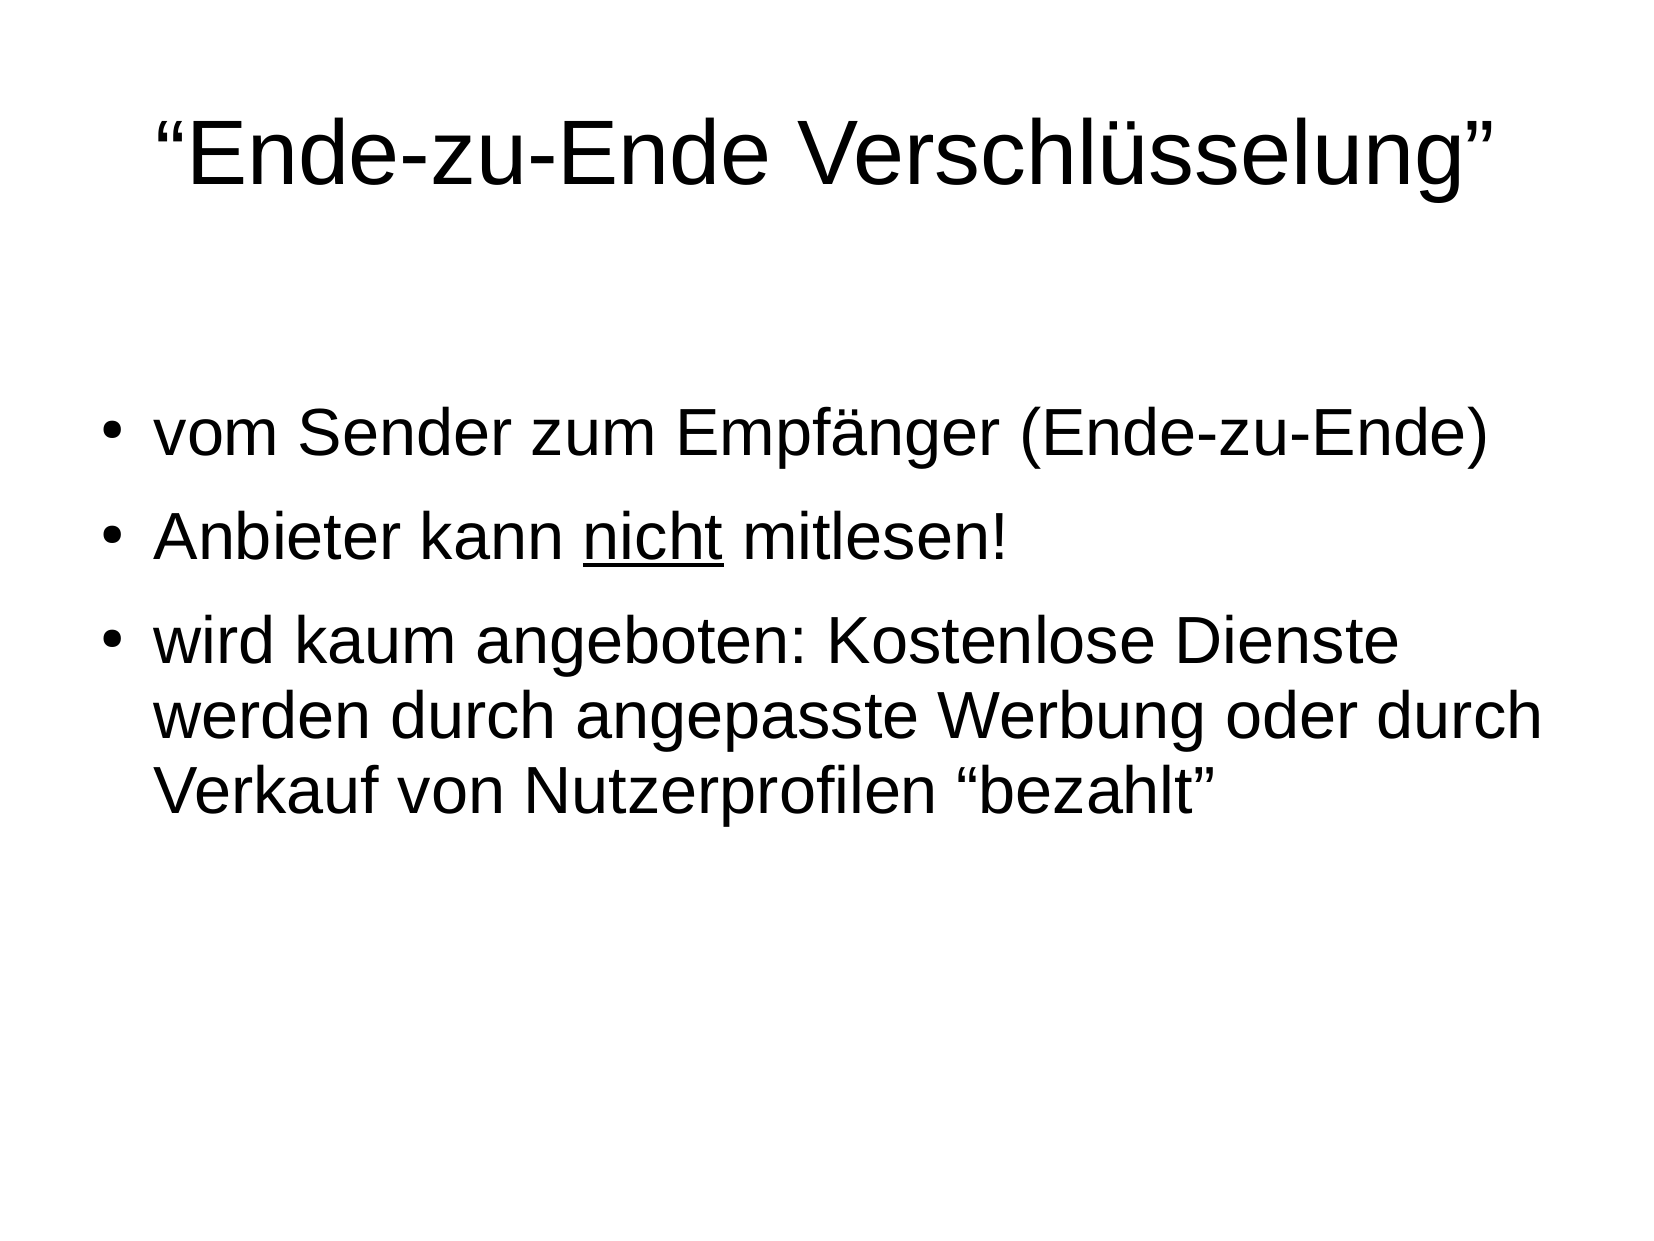

# “Ende-zu-Ende Verschlüsselung”
vom Sender zum Empfänger (Ende-zu-Ende)
Anbieter kann nicht mitlesen!
wird kaum angeboten: Kostenlose Dienste werden durch angepasste Werbung oder durch Verkauf von Nutzerprofilen “bezahlt”